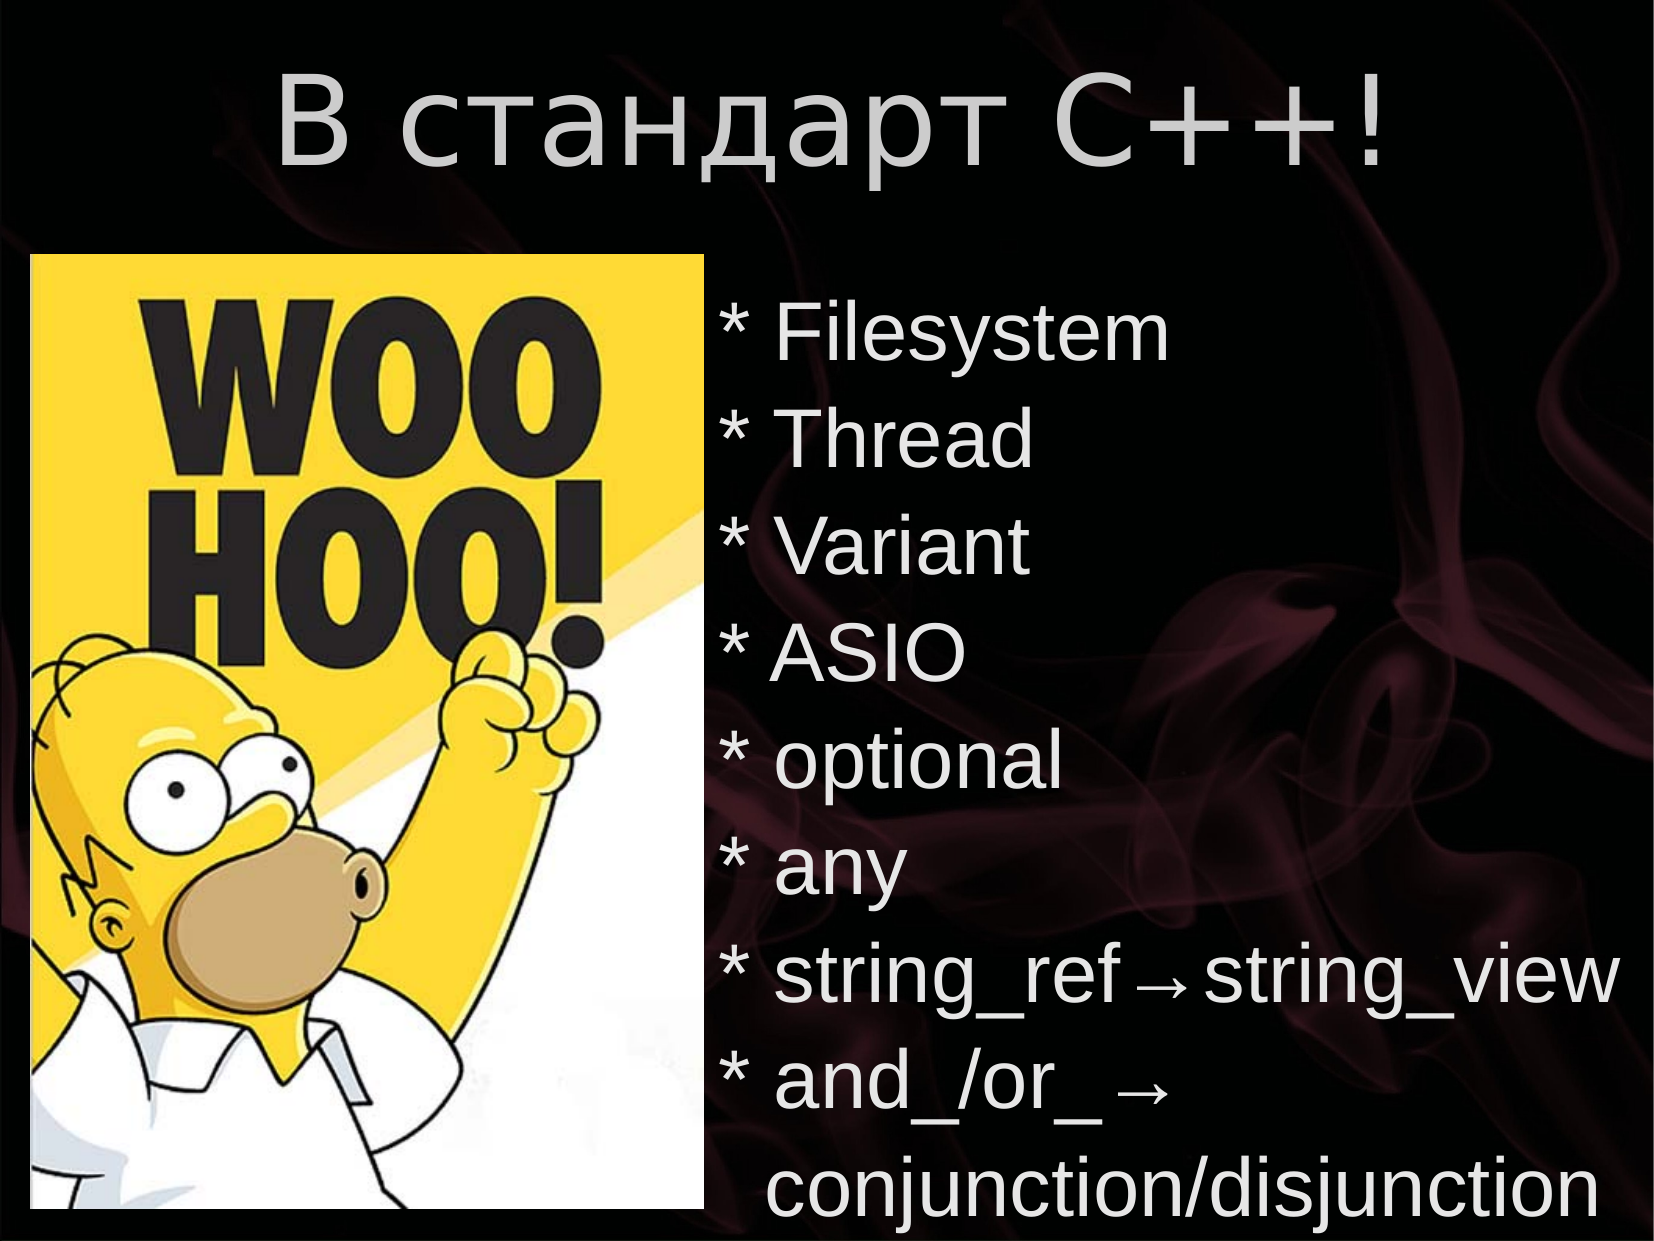

# В стандарт C++!
* Filesystem
* Thread
* Variant
* ASIO
* optional
* any
* string_ref→string_view
* and_/or_→
 conjunction/disjunction